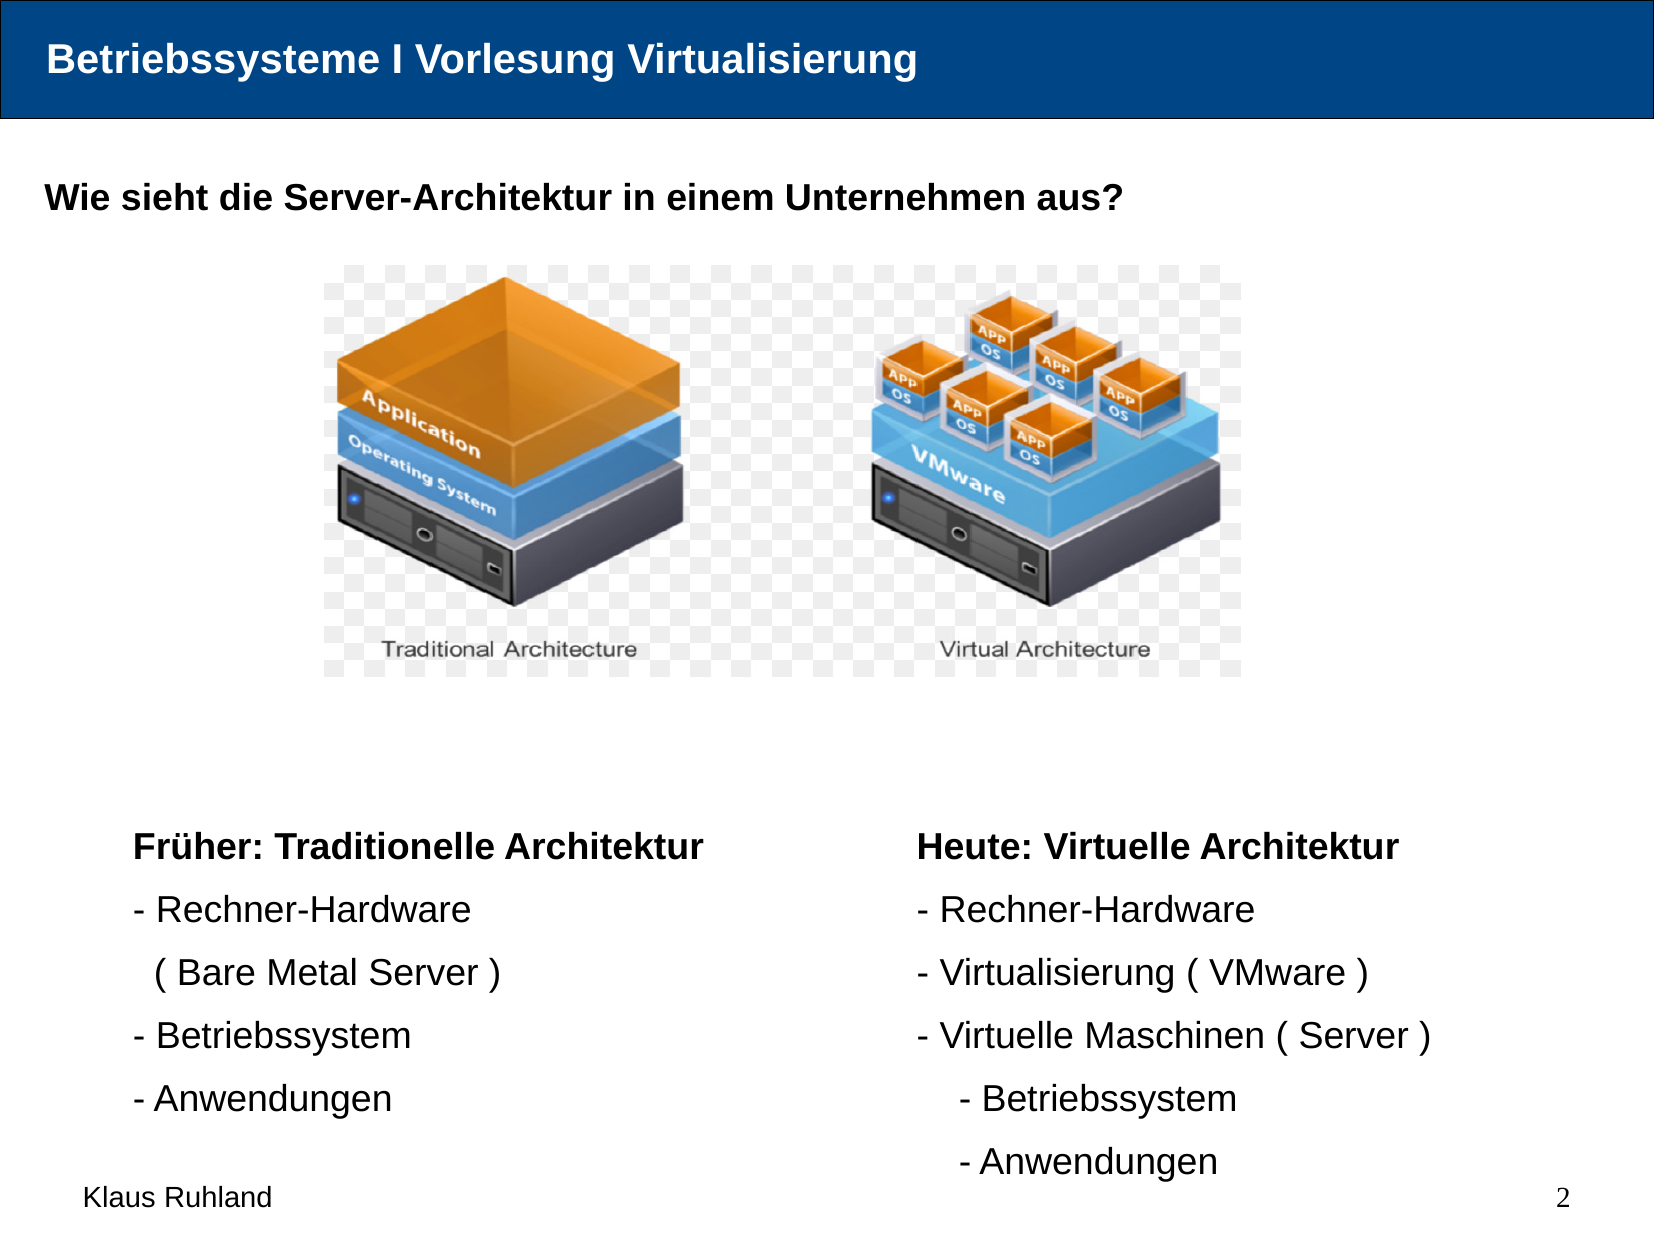

Wie sieht die Server-Architektur in einem Unternehmen aus?
Früher: Traditionelle Architektur
- Rechner-Hardware
 ( Bare Metal Server )
- Betriebssystem
- Anwendungen
Heute: Virtuelle Architektur
- Rechner-Hardware
- Virtualisierung ( VMware )
- Virtuelle Maschinen ( Server )
 - Betriebssystem
 - Anwendungen
2